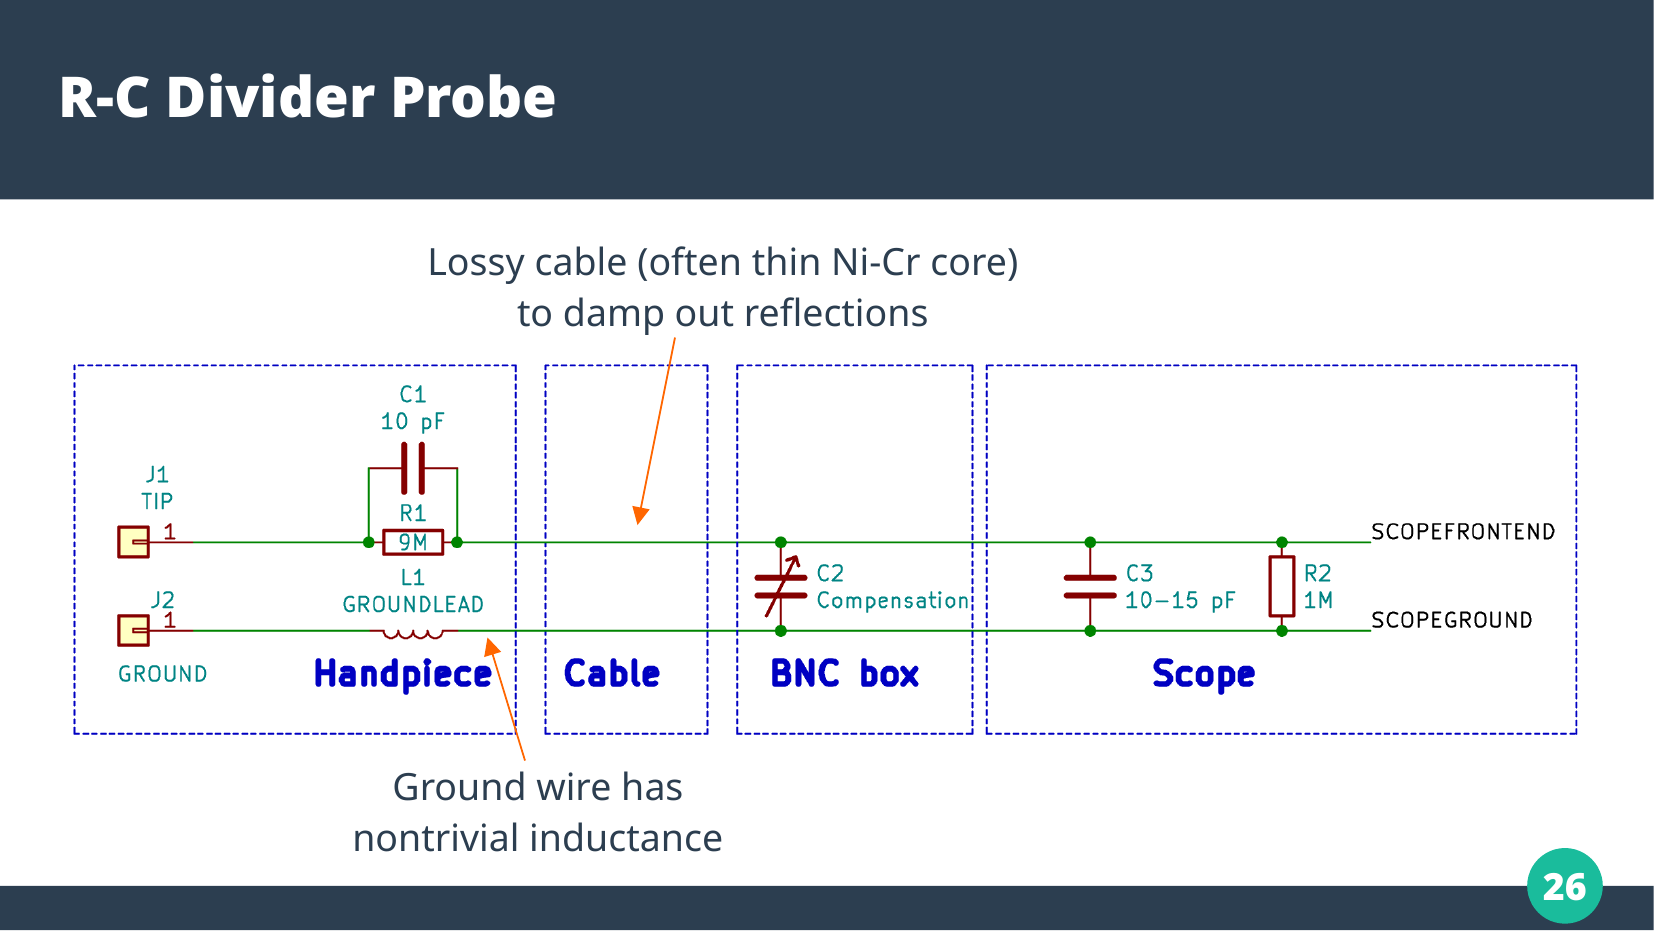

# R-C Divider Probe
Lossy cable (often thin Ni-Cr core)
to damp out reflections
Ground wire has
nontrivial inductance